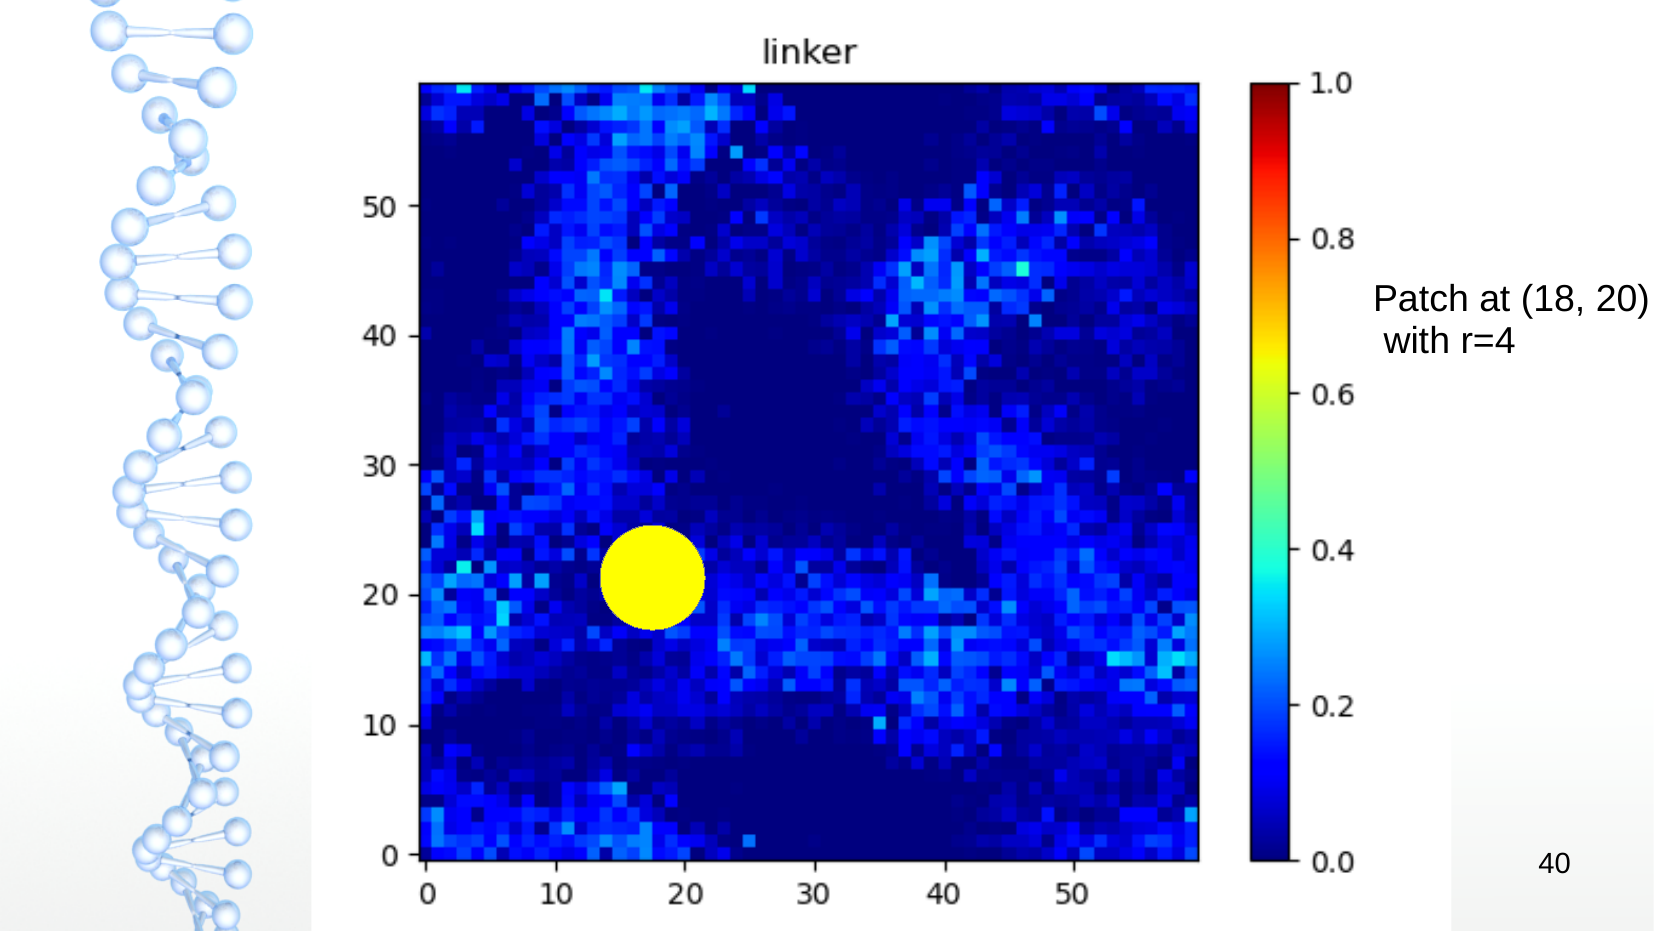

#
Patch at (18, 20)
 with r=4
40